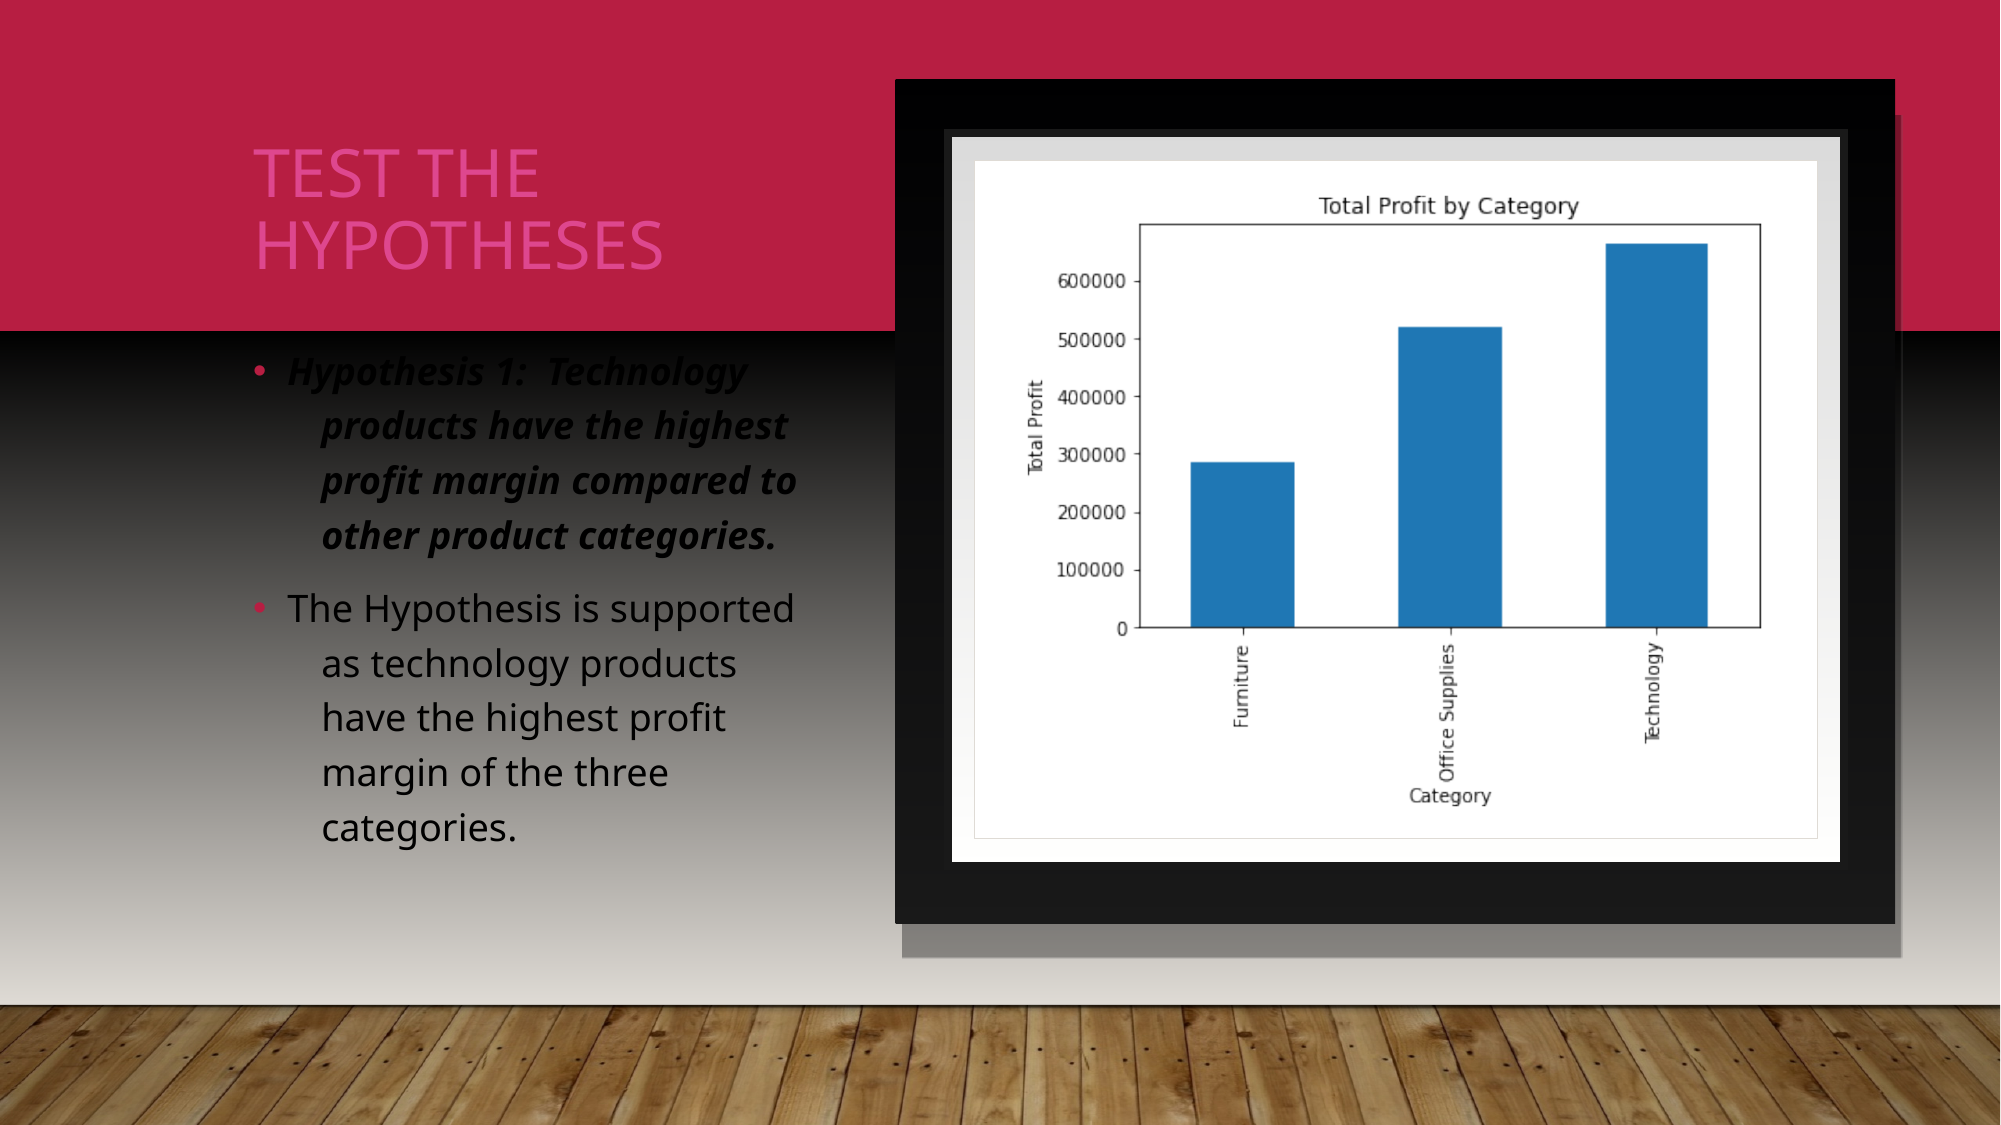

# Test the hypotheses
Hypothesis 1: Technology products have the highest profit margin compared to other product categories.
The Hypothesis is supported as technology products have the highest profit margin of the three categories.